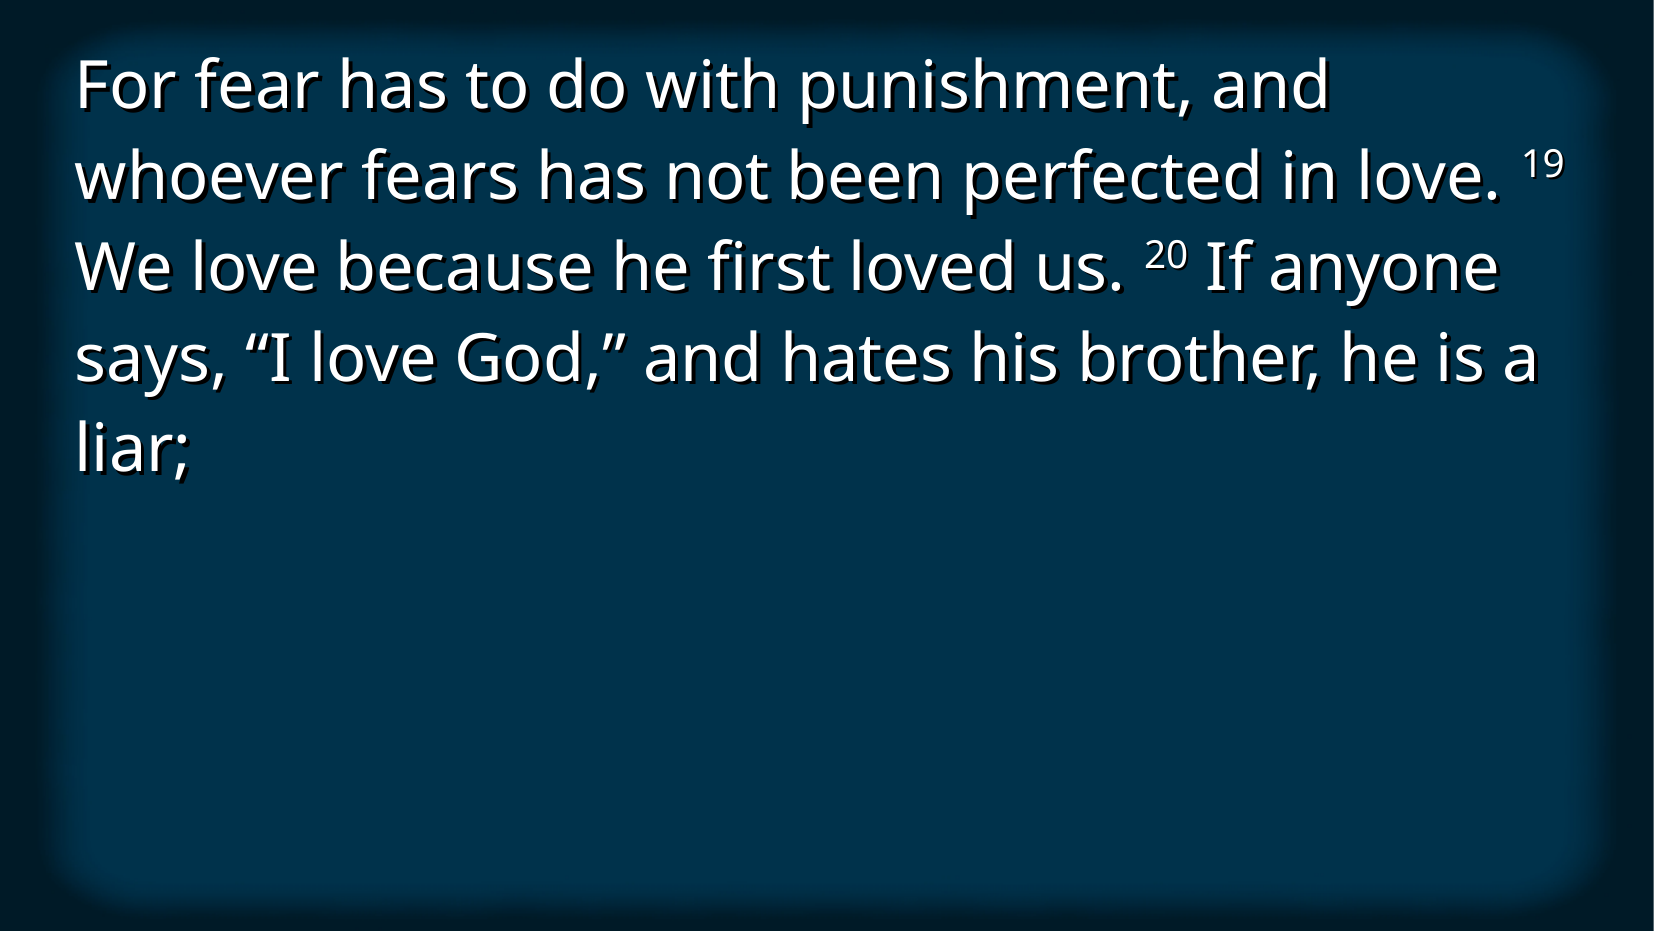

For fear has to do with punishment, and whoever fears has not been perfected in love. 19 We love because he first loved us. 20 If anyone says, “I love God,” and hates his brother, he is a liar;